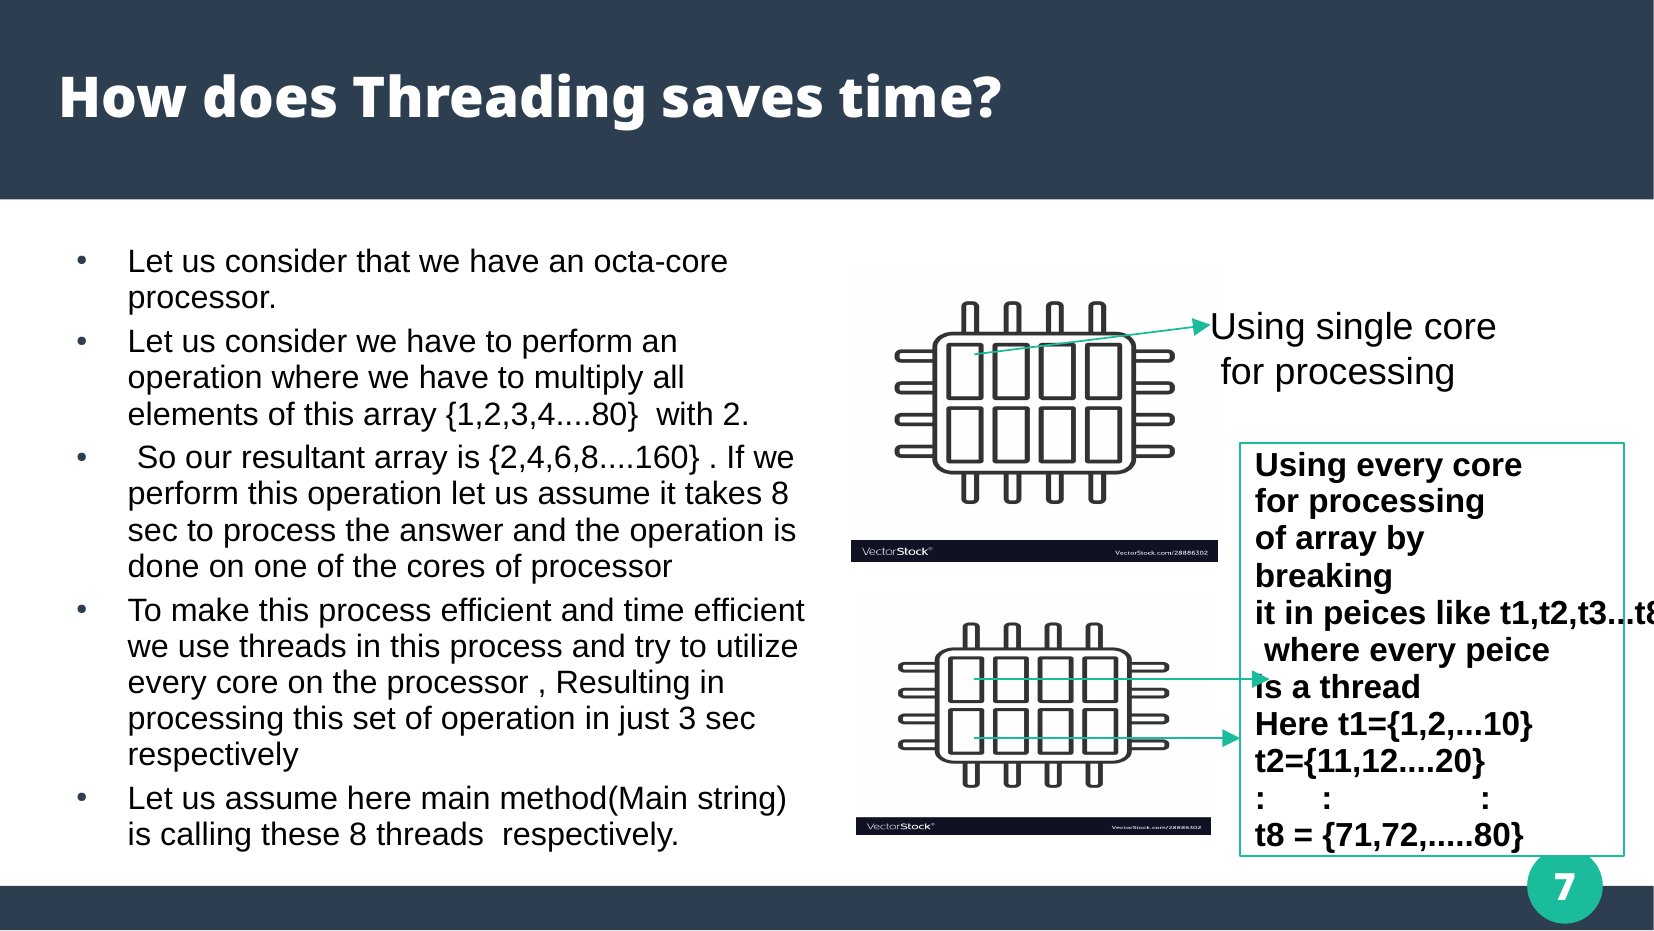

# How does Threading saves time?
Let us consider that we have an octa-core processor.
Let us consider we have to perform an operation where we have to multiply all elements of this array {1,2,3,4....80} with 2.
 So our resultant array is {2,4,6,8....160} . If we perform this operation let us assume it takes 8 sec to process the answer and the operation is done on one of the cores of processor
To make this process efficient and time efficient we use threads in this process and try to utilize every core on the processor , Resulting in processing this set of operation in just 3 sec respectively
Let us assume here main method(Main string) is calling these 8 threads respectively.
Using single core
 for processing
Using every core
for processing
of array by
breaking
it in peices like t1,t2,t3...t8
 where every peice
is a thread
Here t1={1,2,...10}
t2={11,12....20}
: : :
t8 = {71,72,.....80}